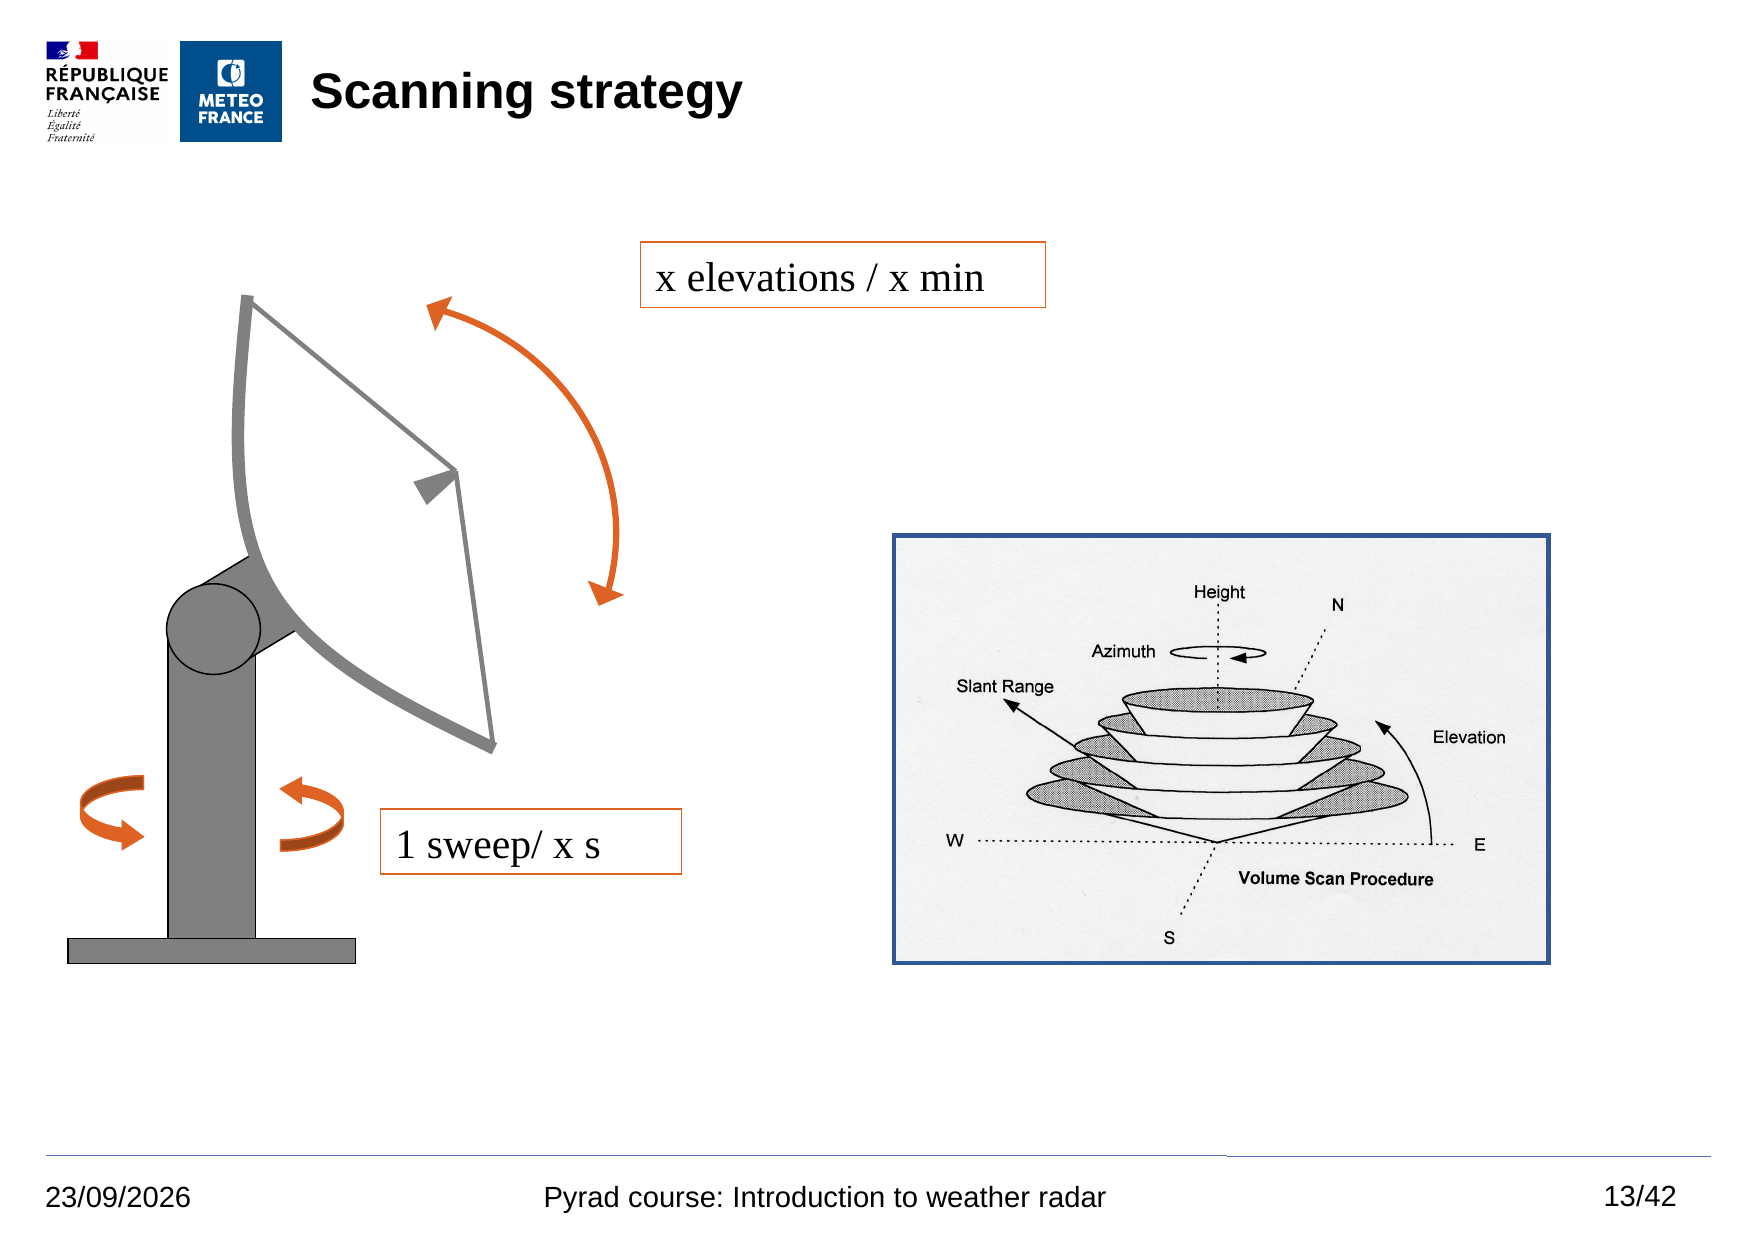

# Scanning strategy
x elevations / x min
1 sweep/ x s
13
Pyrad course: Introduction to weather radar